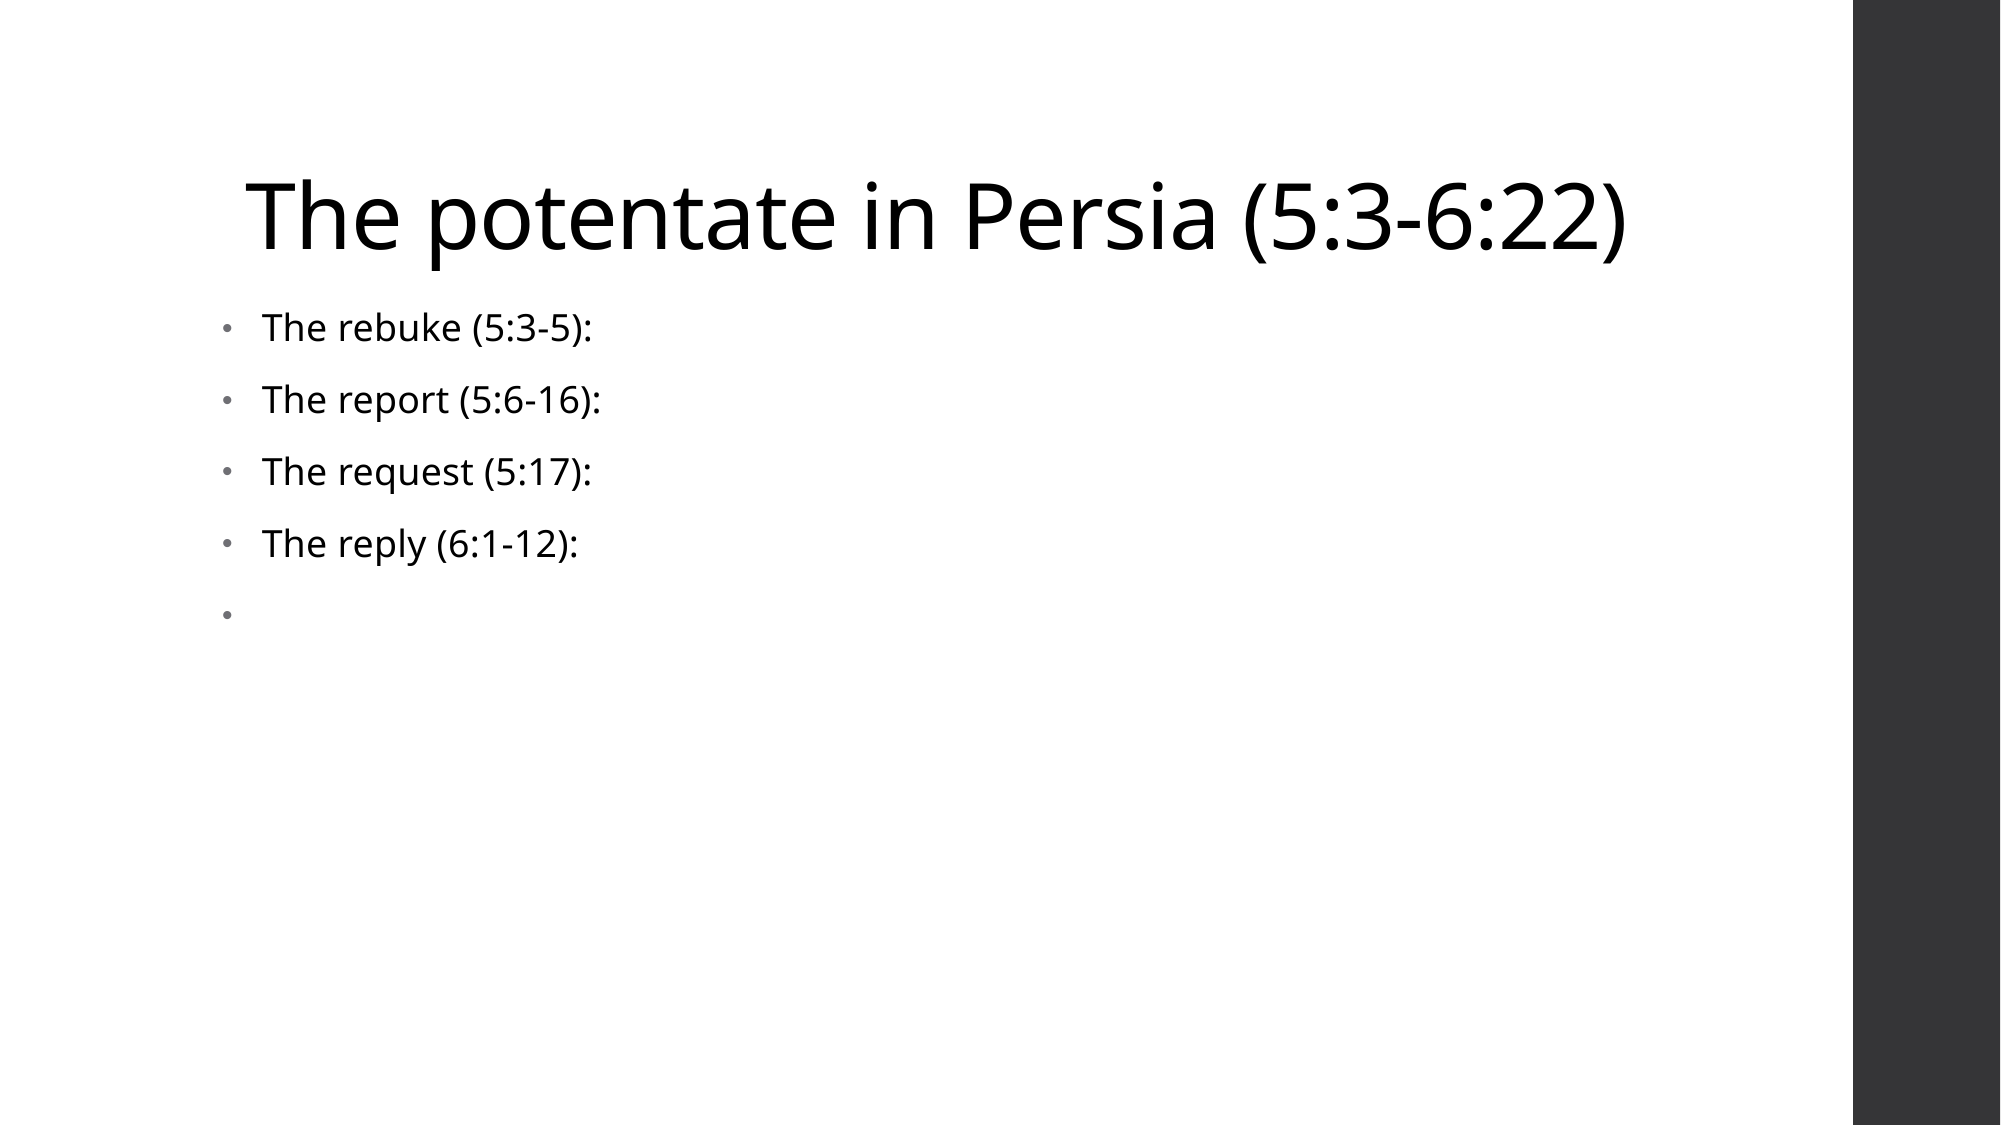

# The potentate in Persia (5:3-6:22)
 The rebuke (5:3-5):
 The report (5:6-16):
 The request (5:17):
 The reply (6:1-12):